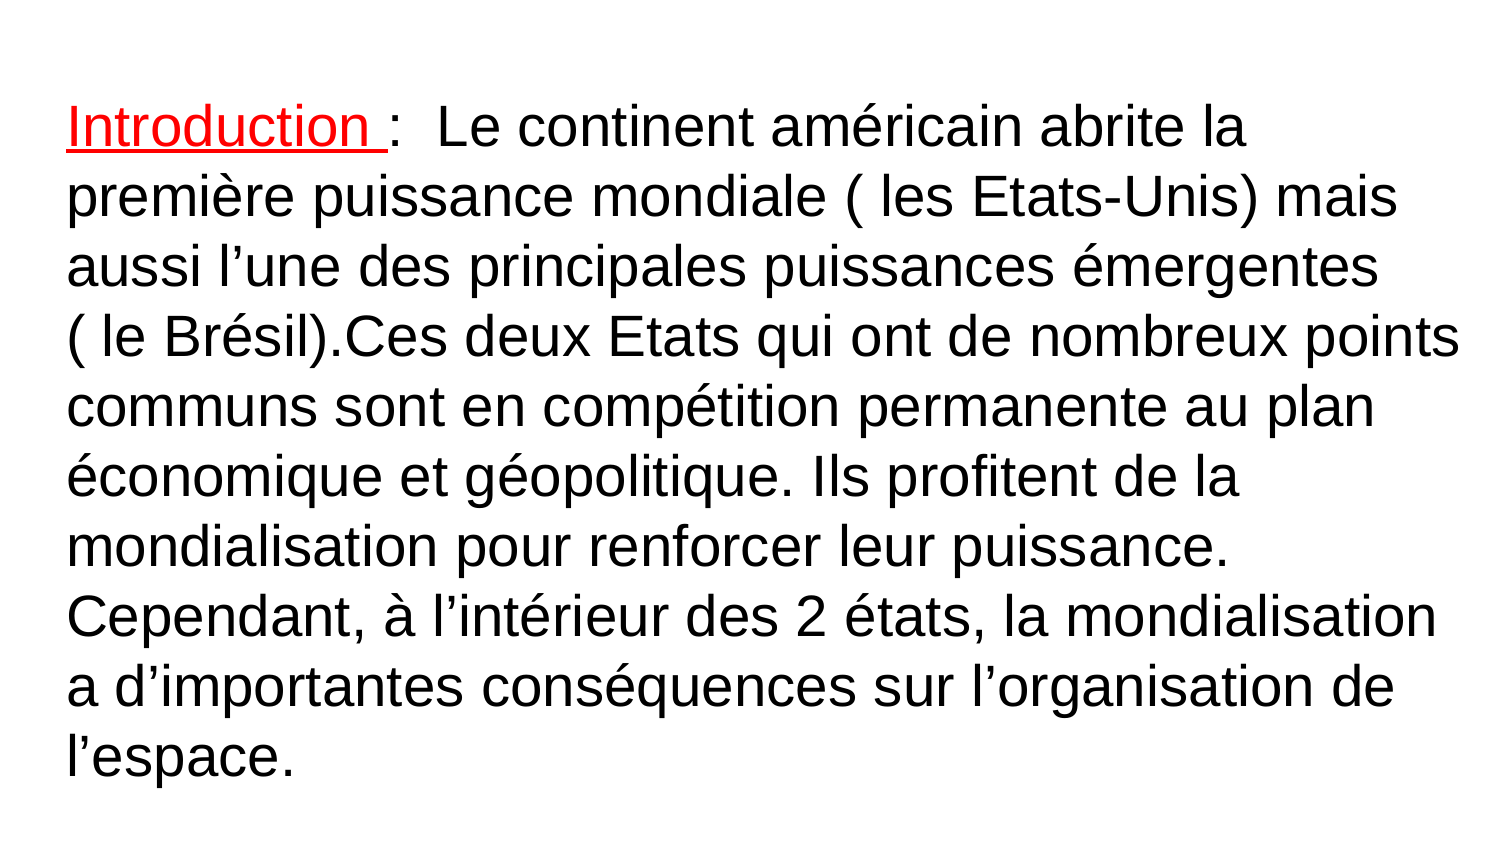

# Introduction : Le continent américain abrite la première puissance mondiale ( les Etats-Unis) mais aussi l’une des principales puissances émergentes ( le Brésil).Ces deux Etats qui ont de nombreux points communs sont en compétition permanente au plan économique et géopolitique. Ils profitent de la mondialisation pour renforcer leur puissance. Cependant, à l’intérieur des 2 états, la mondialisation a d’importantes conséquences sur l’organisation de l’espace.